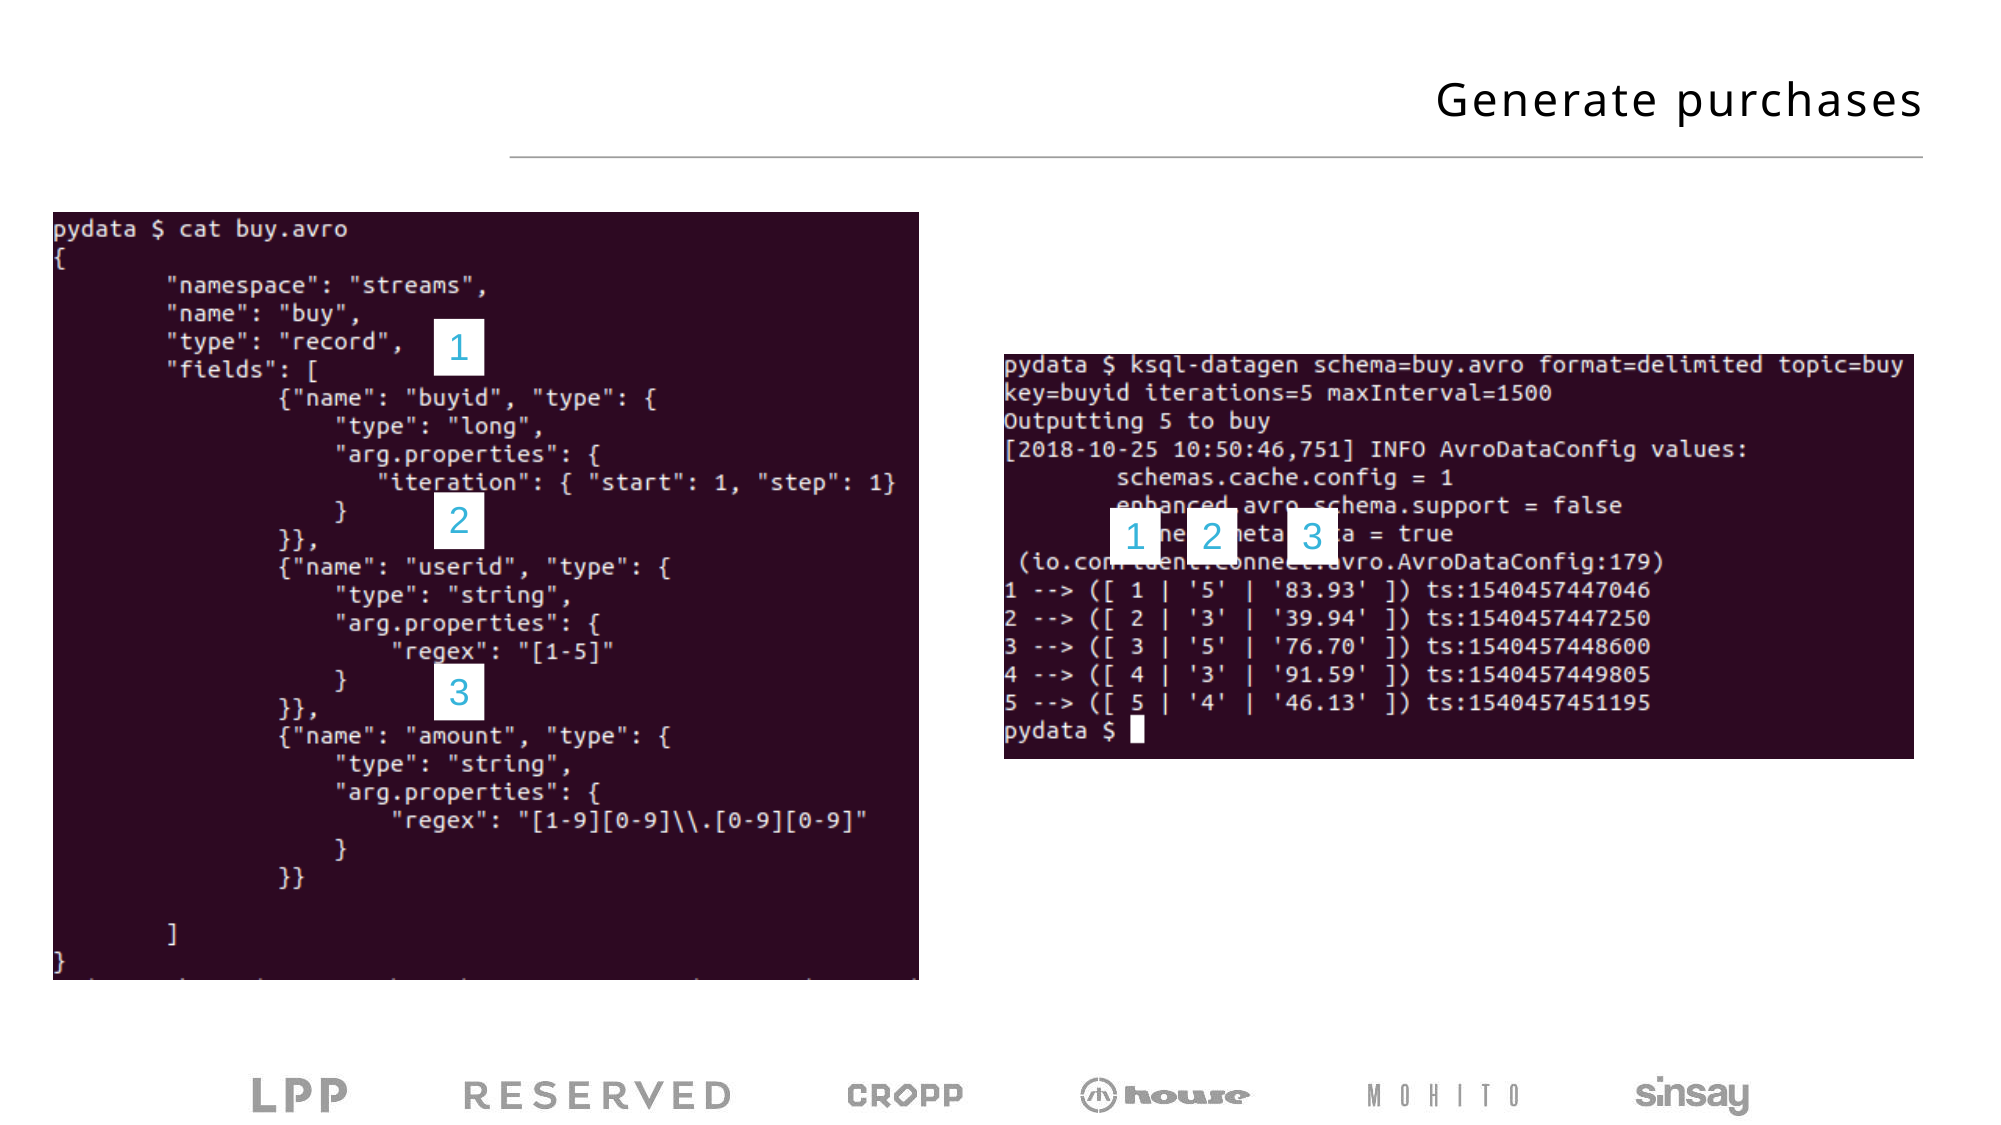

# Generate purchases
1
2
1
2
3
3